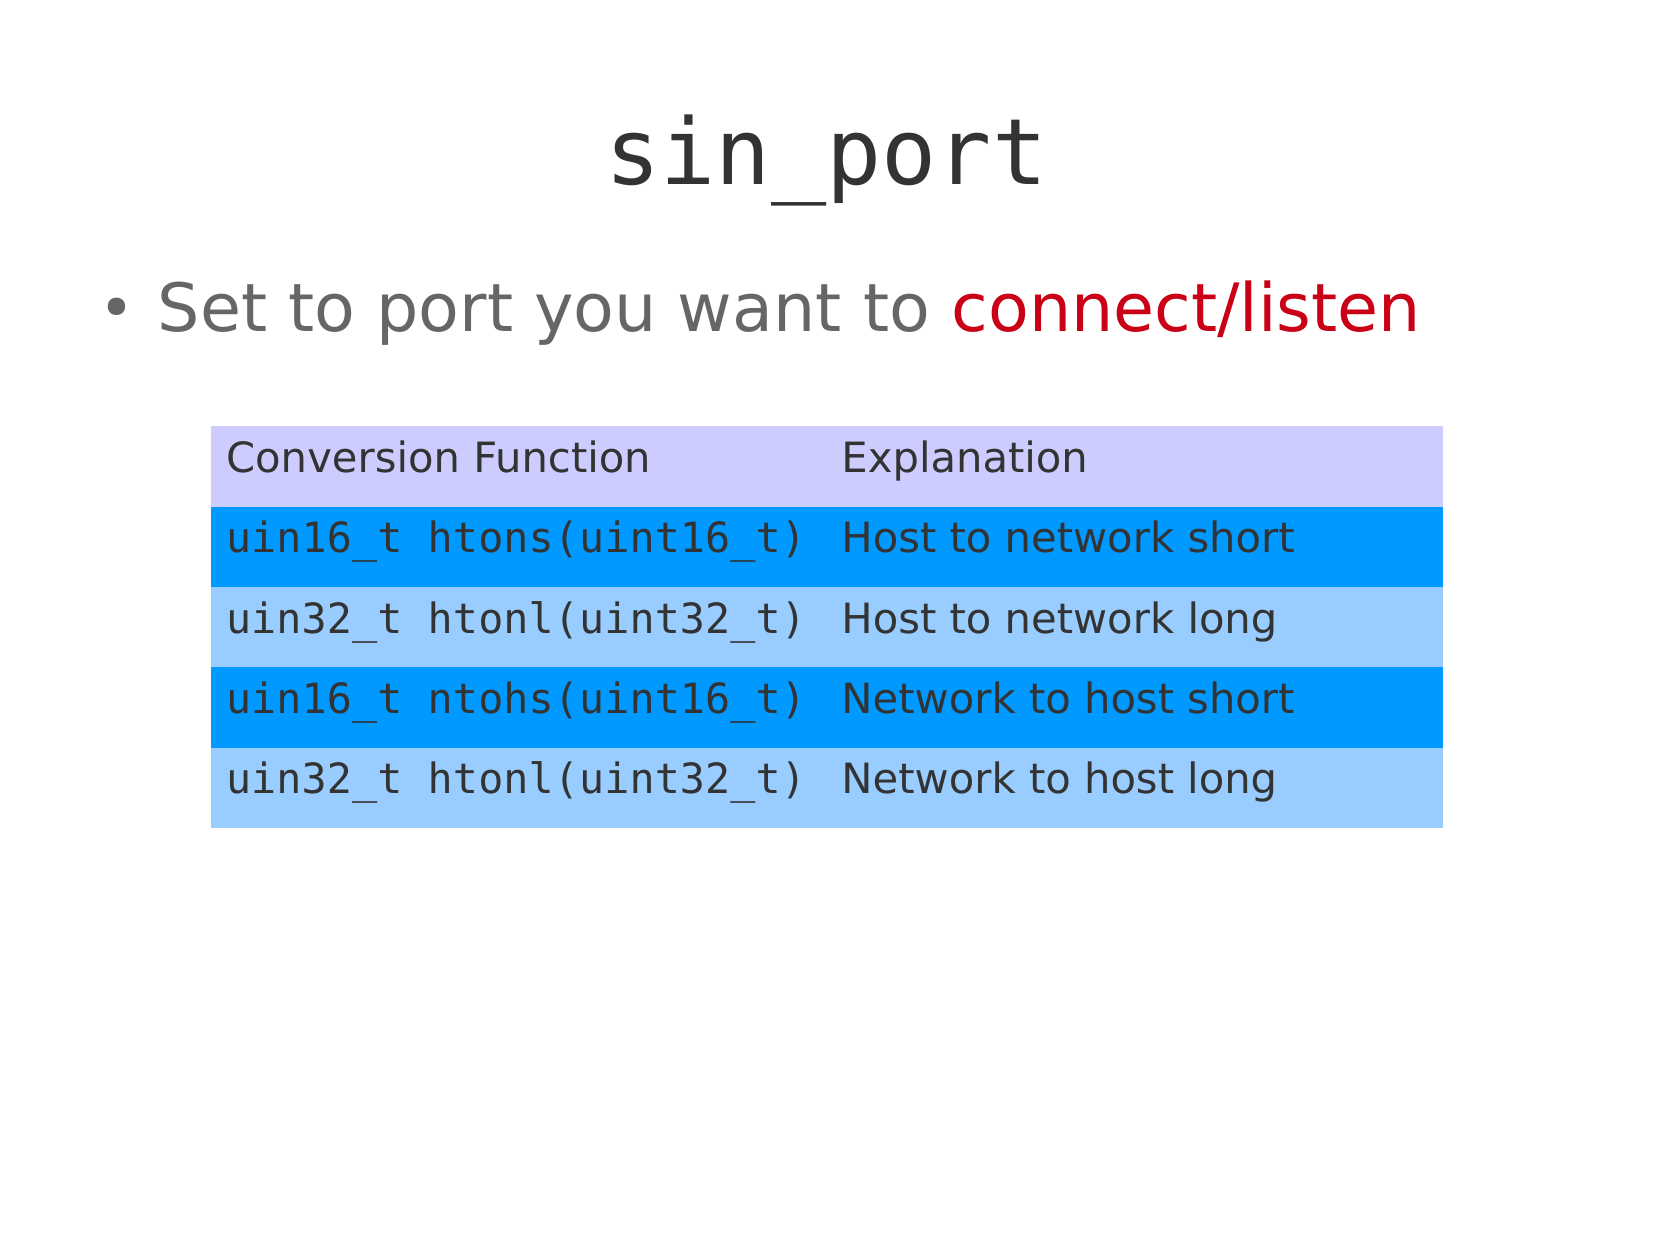

# sin_port
Set to port you want to connect/listen
| Conversion Function | Explanation |
| --- | --- |
| uin16\_t htons(uint16\_t) | Host to network short |
| uin32\_t htonl(uint32\_t) | Host to network long |
| uin16\_t ntohs(uint16\_t) | Network to host short |
| uin32\_t htonl(uint32\_t) | Network to host long |